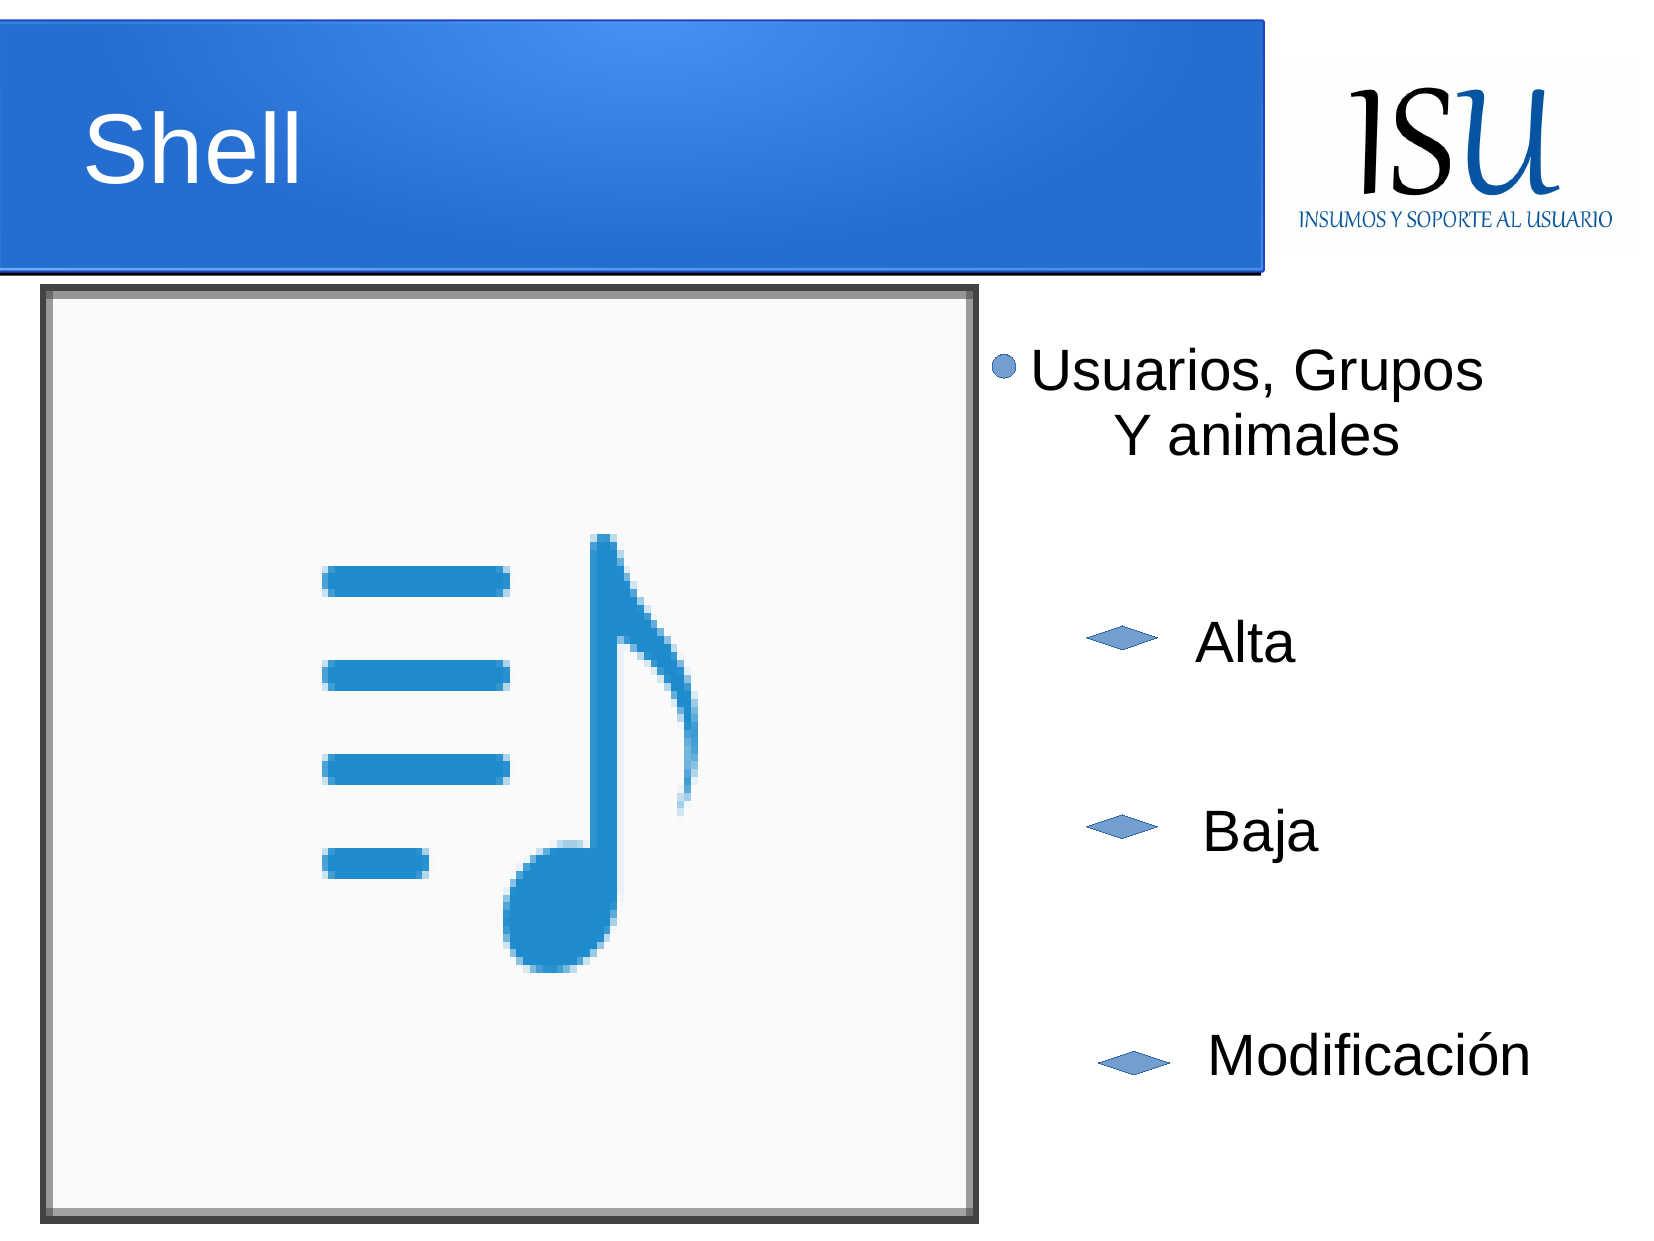

# Shell
Usuarios, Grupos
Y animales
Alta
Baja
Modificación